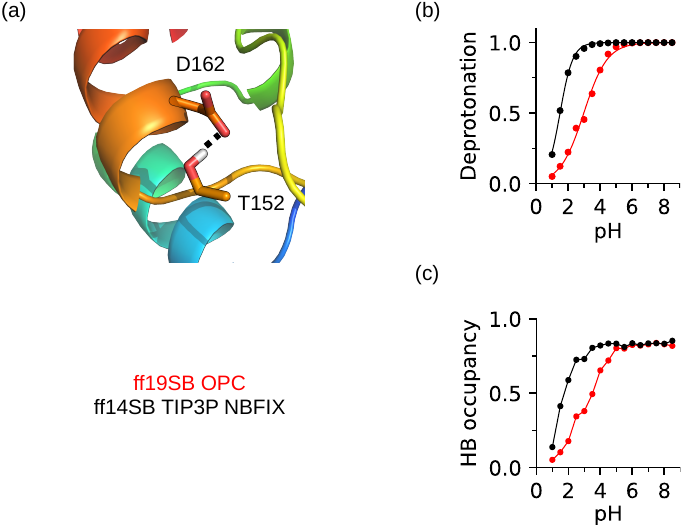

(a)
(b)
D162
T152
(c)
ff19SB OPC
ff14SB TIP3P NBFIX